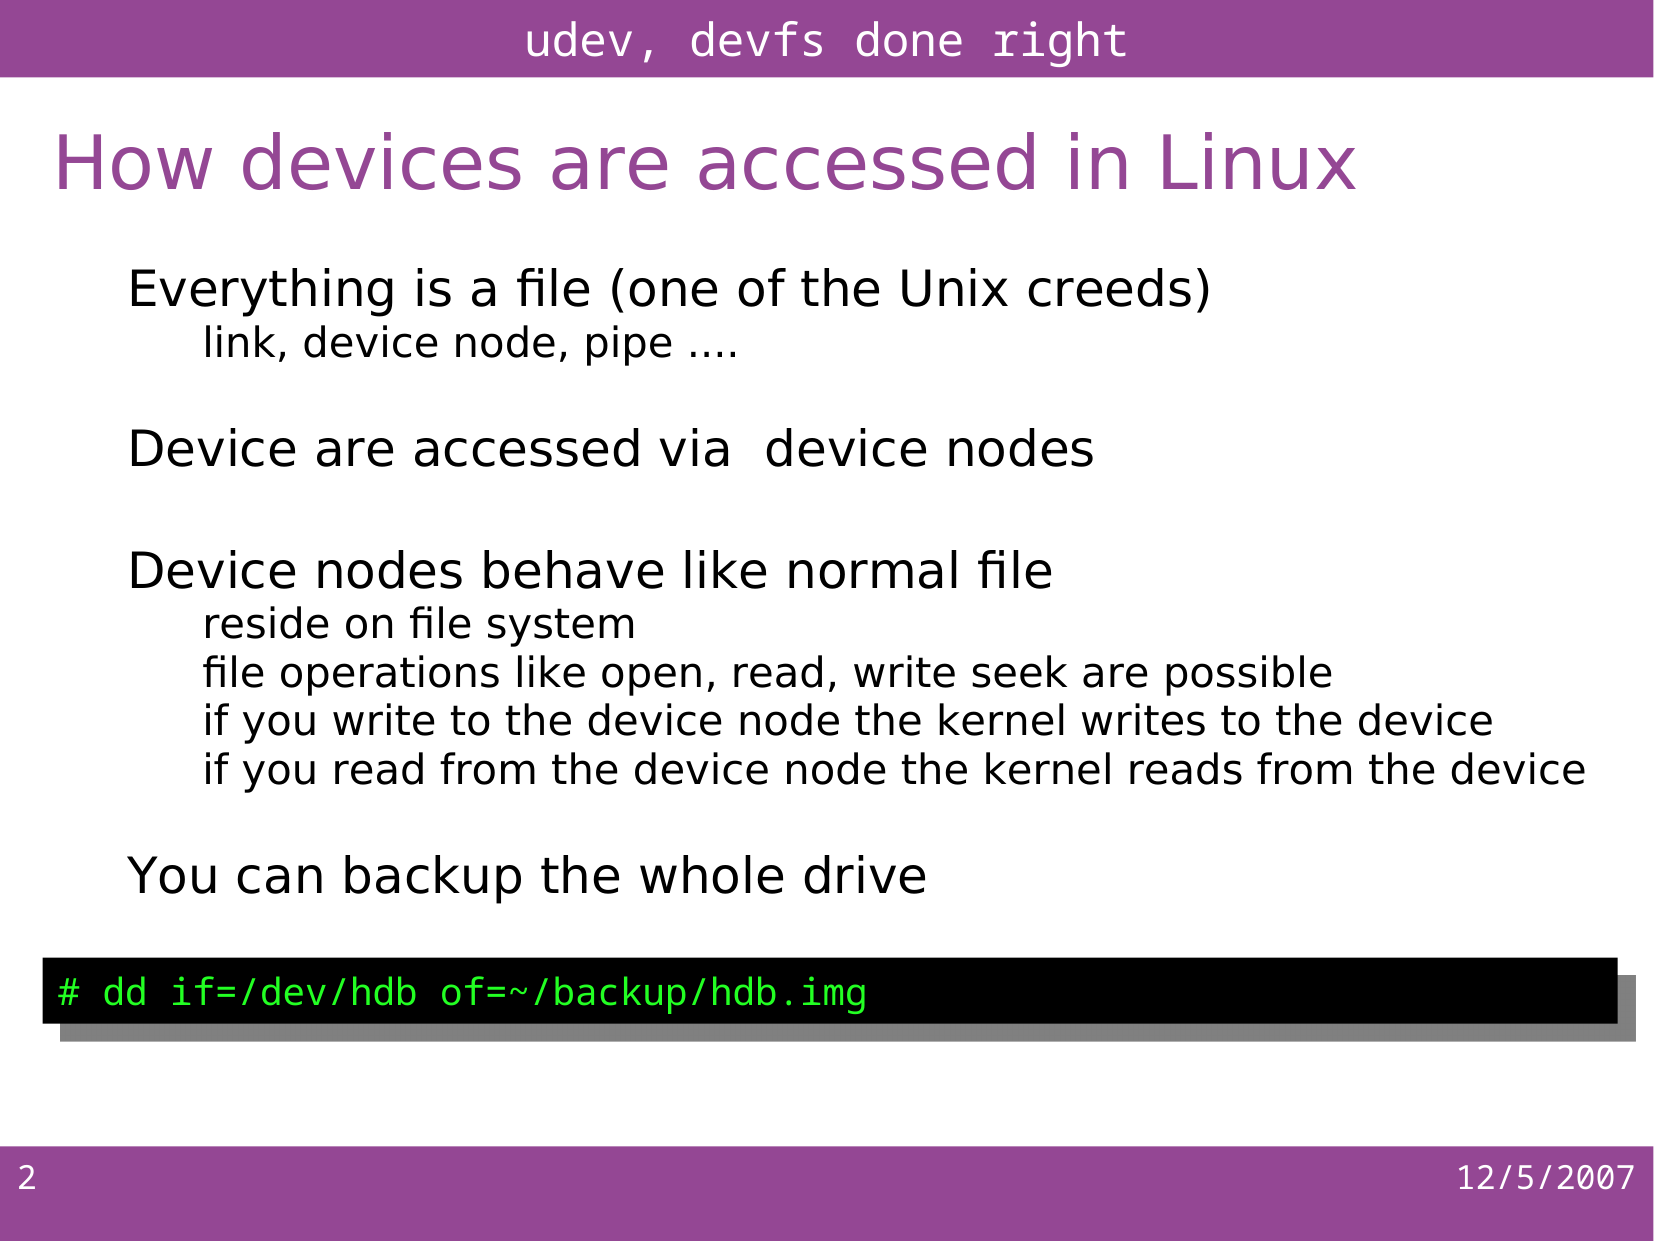

udev, devfs done right
How devices are accessed in Linux
	Everything is a file (one of the Unix creeds)
		link, device node, pipe ....
	Device are accessed via device nodes
	Device nodes behave like normal file
		reside on file system
		file operations like open, read, write seek are possible
		if you write to the device node the kernel writes to the device
		if you read from the device node the kernel reads from the device
	You can backup the whole drive
# dd if=/dev/hdb of=~/backup/hdb.img